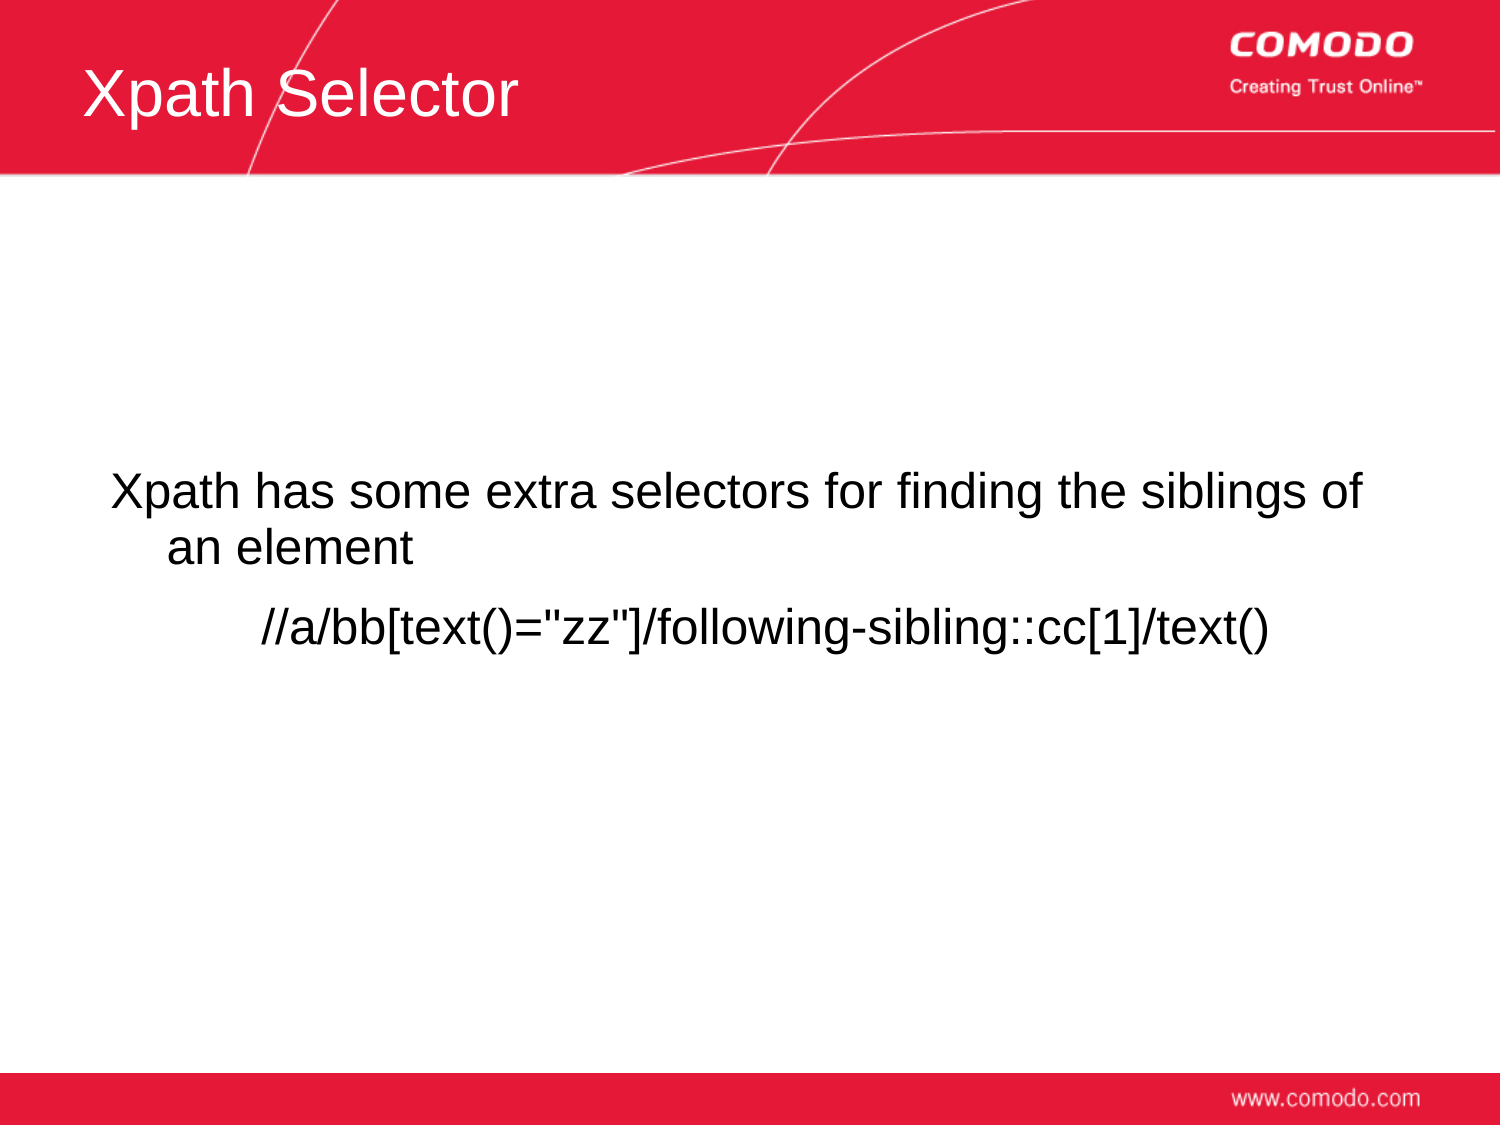

# Xpath Selector
Xpath has some extra selectors for finding the siblings of an element
//a/bb[text()="zz"]/following-sibling::cc[1]/text()